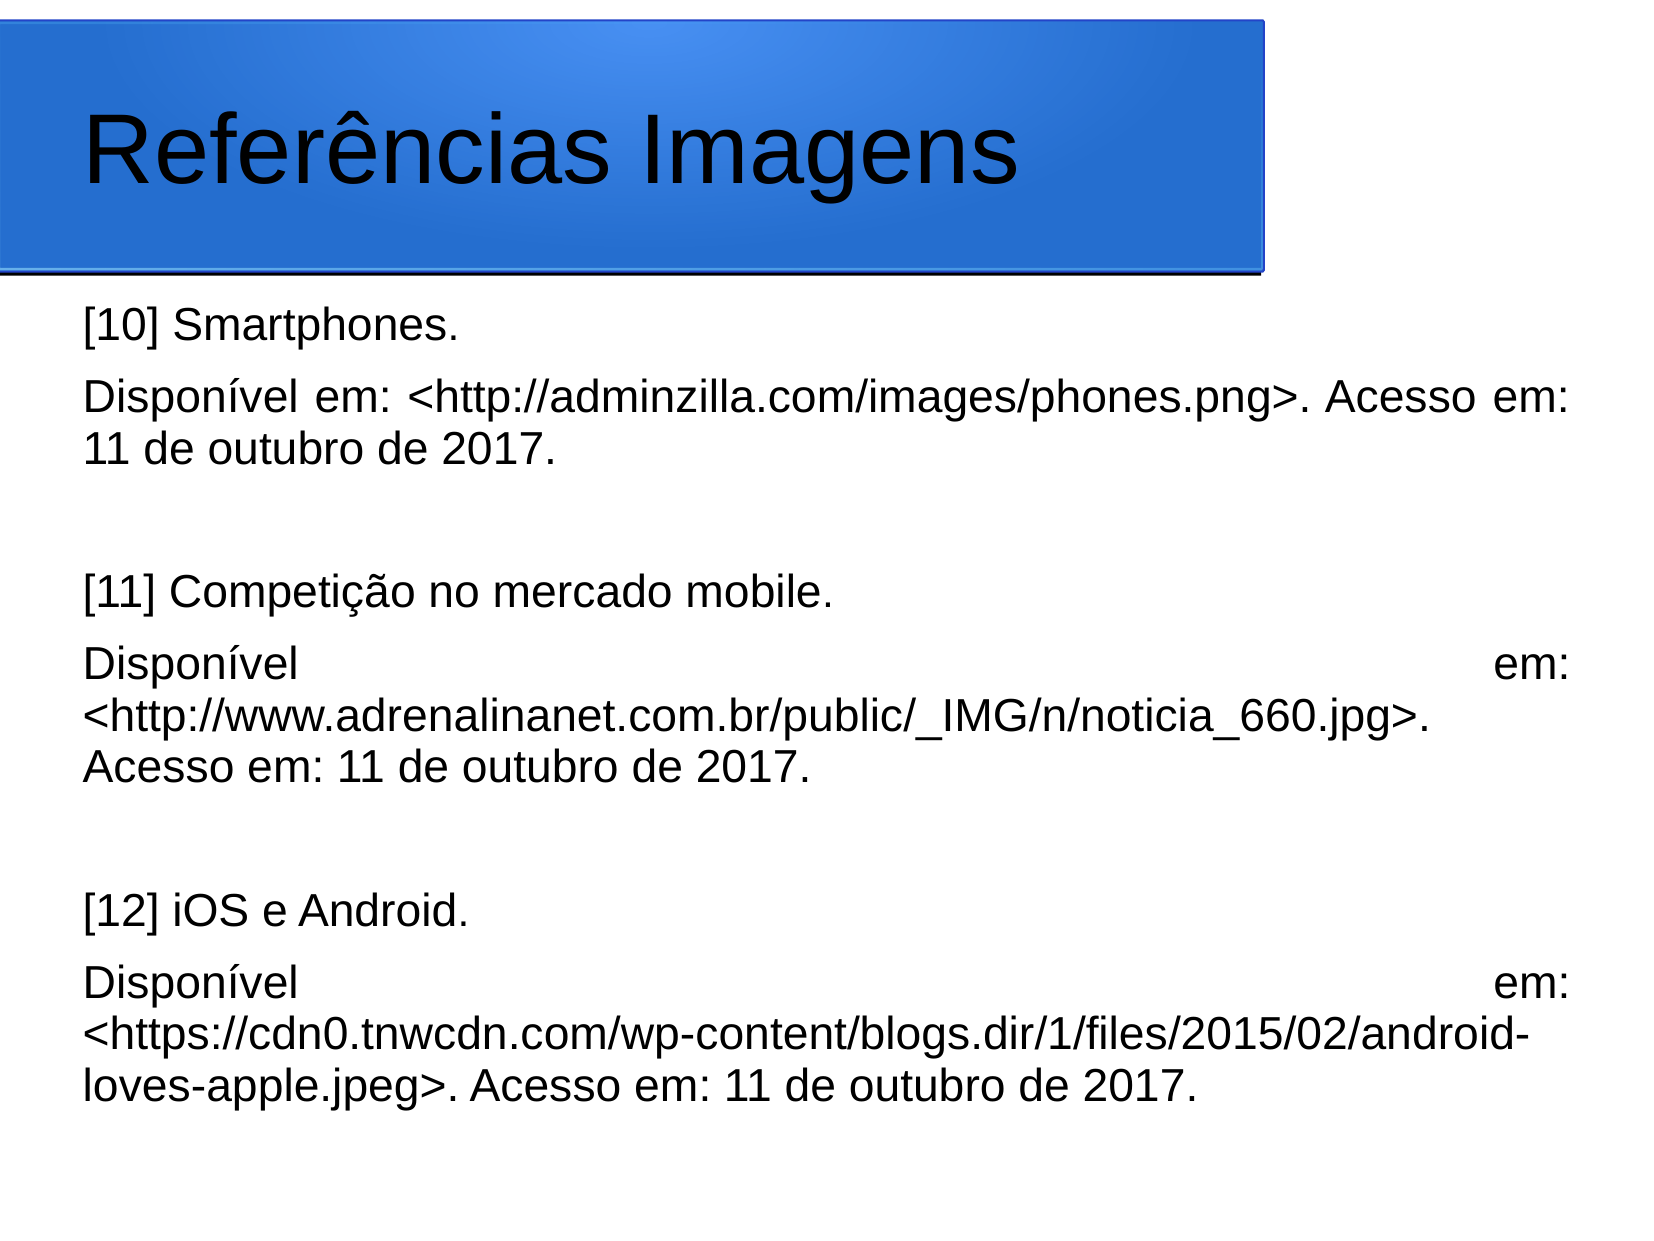

# Referências Imagens
[10] Smartphones.
Disponível em: <http://adminzilla.com/images/phones.png>. Acesso em: 11 de outubro de 2017.
[11] Competição no mercado mobile.
Disponível em: <http://www.adrenalinanet.com.br/public/_IMG/n/noticia_660.jpg>. Acesso em: 11 de outubro de 2017.
[12] iOS e Android.
Disponível em: <https://cdn0.tnwcdn.com/wp-content/blogs.dir/1/files/2015/02/android-loves-apple.jpeg>. Acesso em: 11 de outubro de 2017.